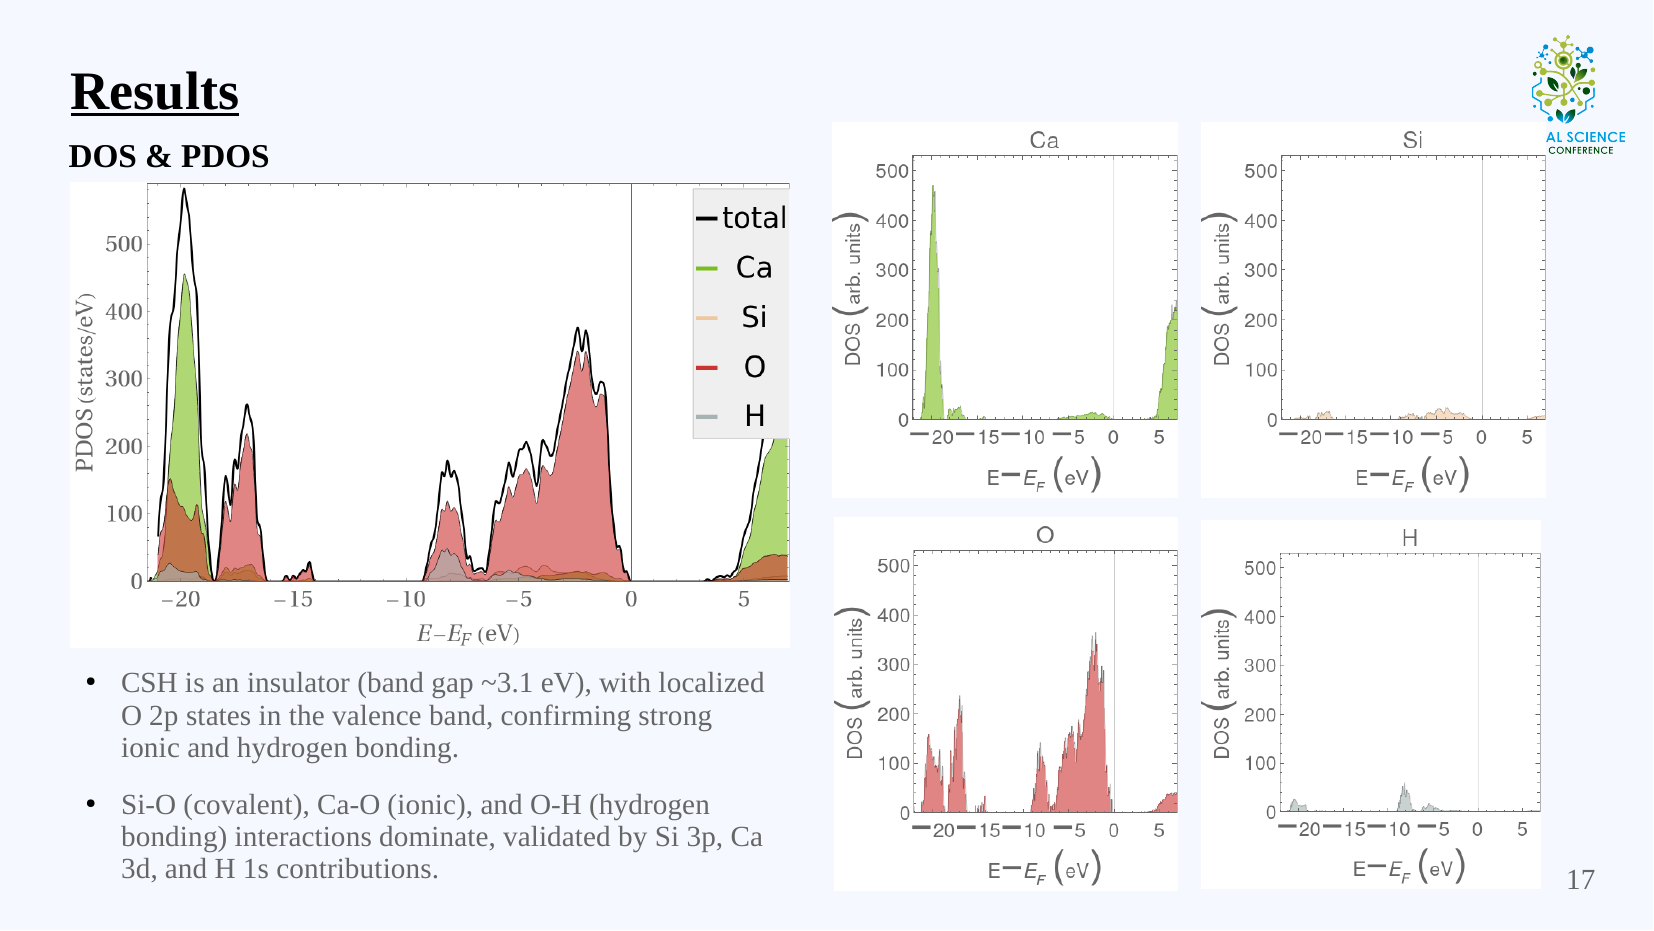

# Results
DOS & PDOS
CSH is an insulator (band gap ~3.1 eV), with localized O 2p states in the valence band, confirming strong ionic and hydrogen bonding.
Si-O (covalent), Ca-O (ionic), and O-H (hydrogen bonding) interactions dominate, validated by Si 3p, Ca 3d, and H 1s contributions.